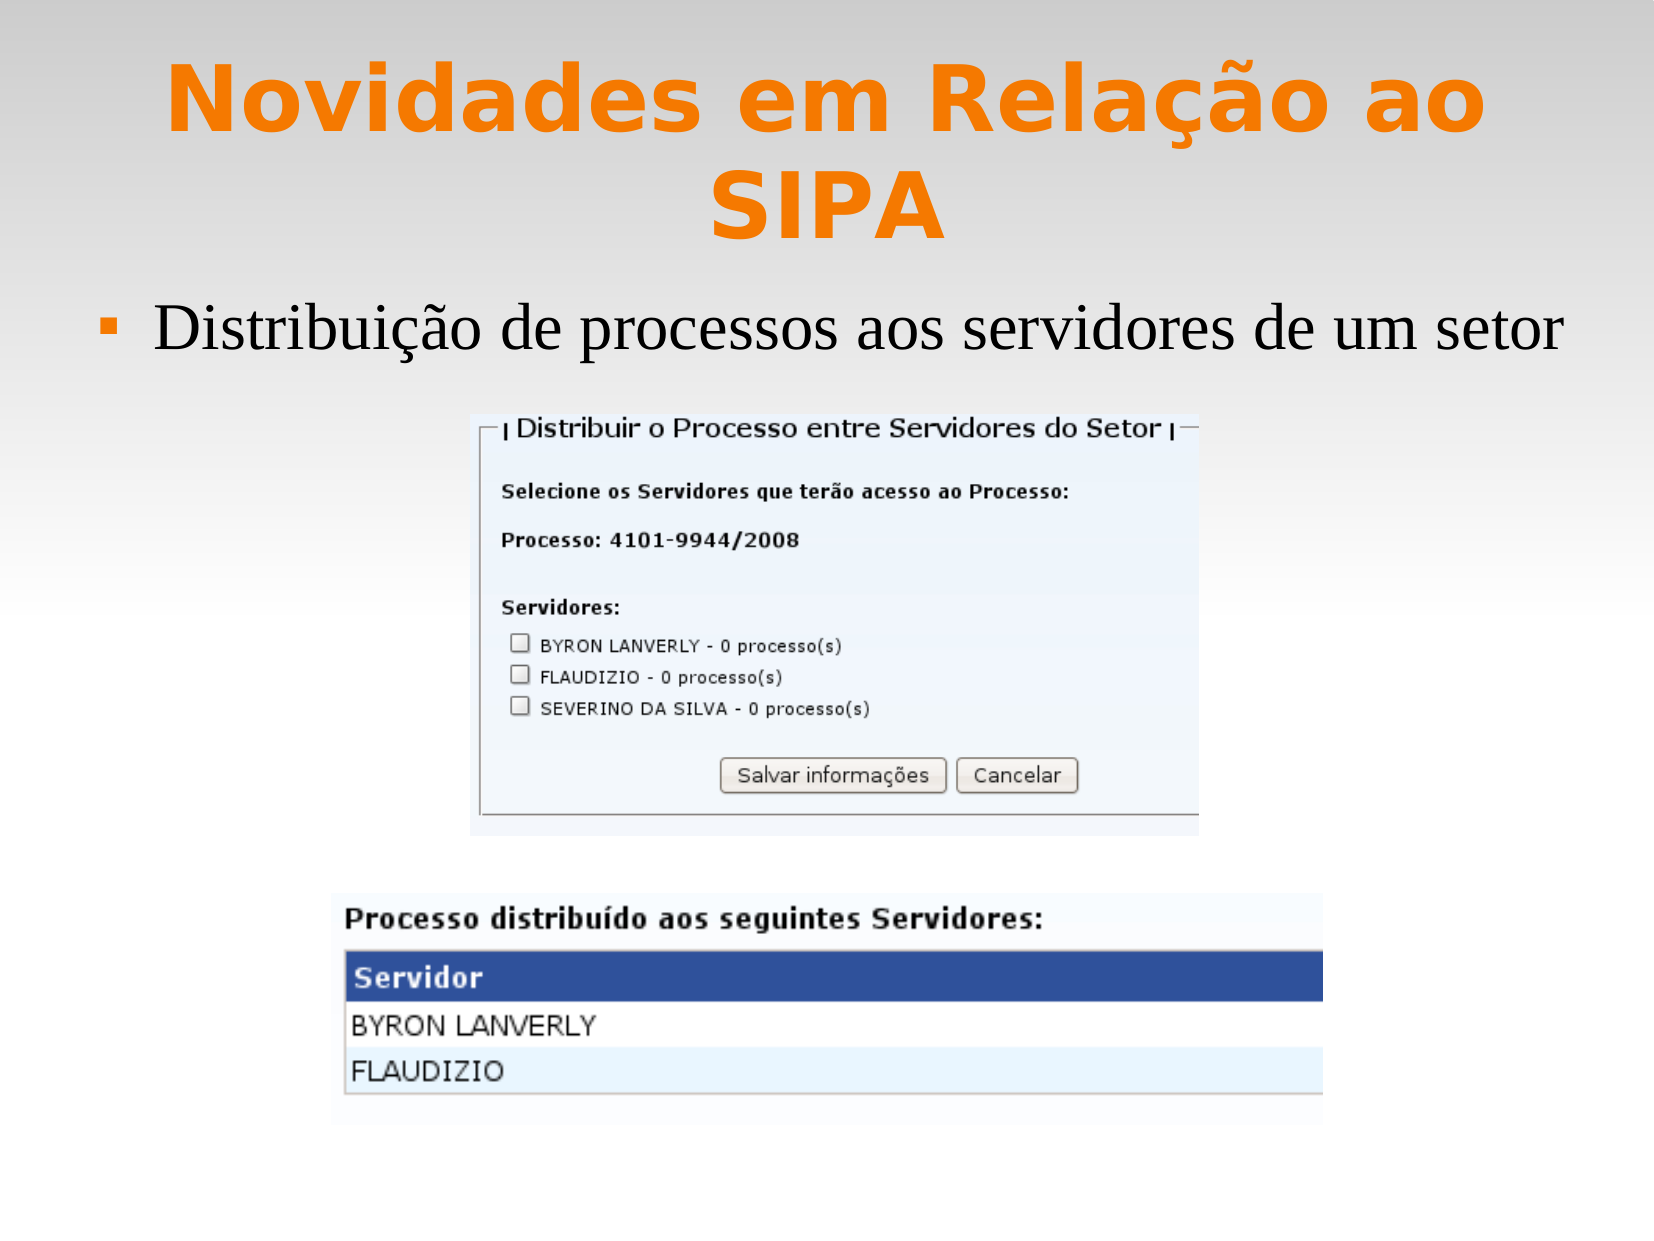

# Novidades em Relação ao SIPA
Distribuição de processos aos servidores de um setor